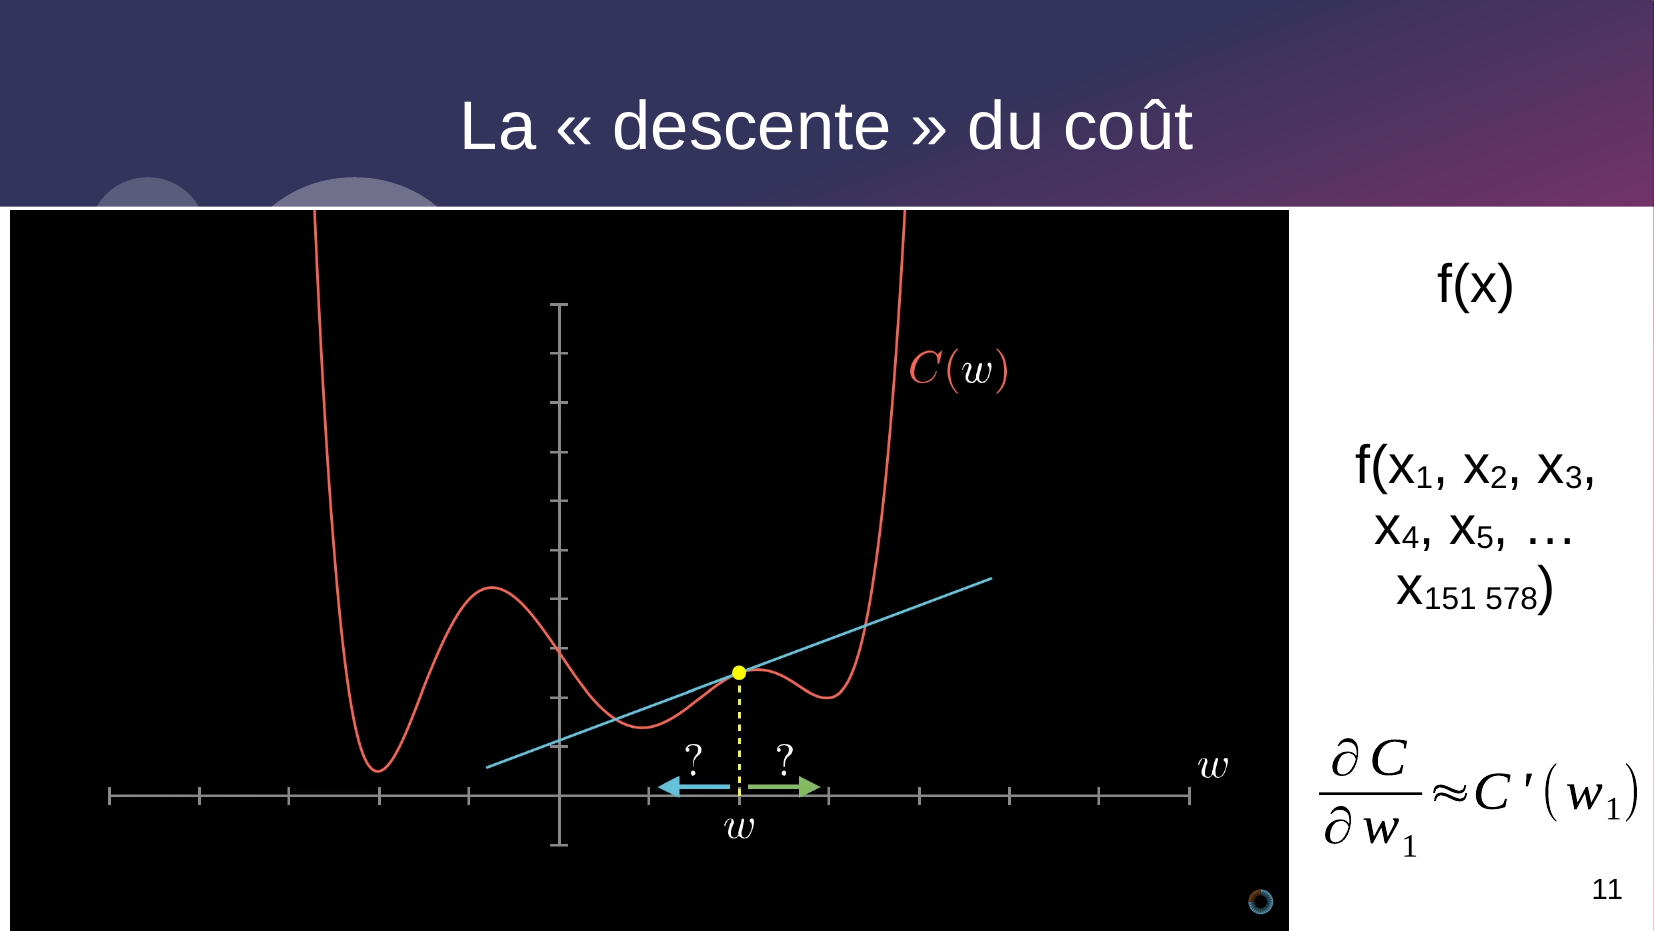

# La « descente » du coût
f(x)
f(x1, x2, x3, x4, x5, … x151 578)